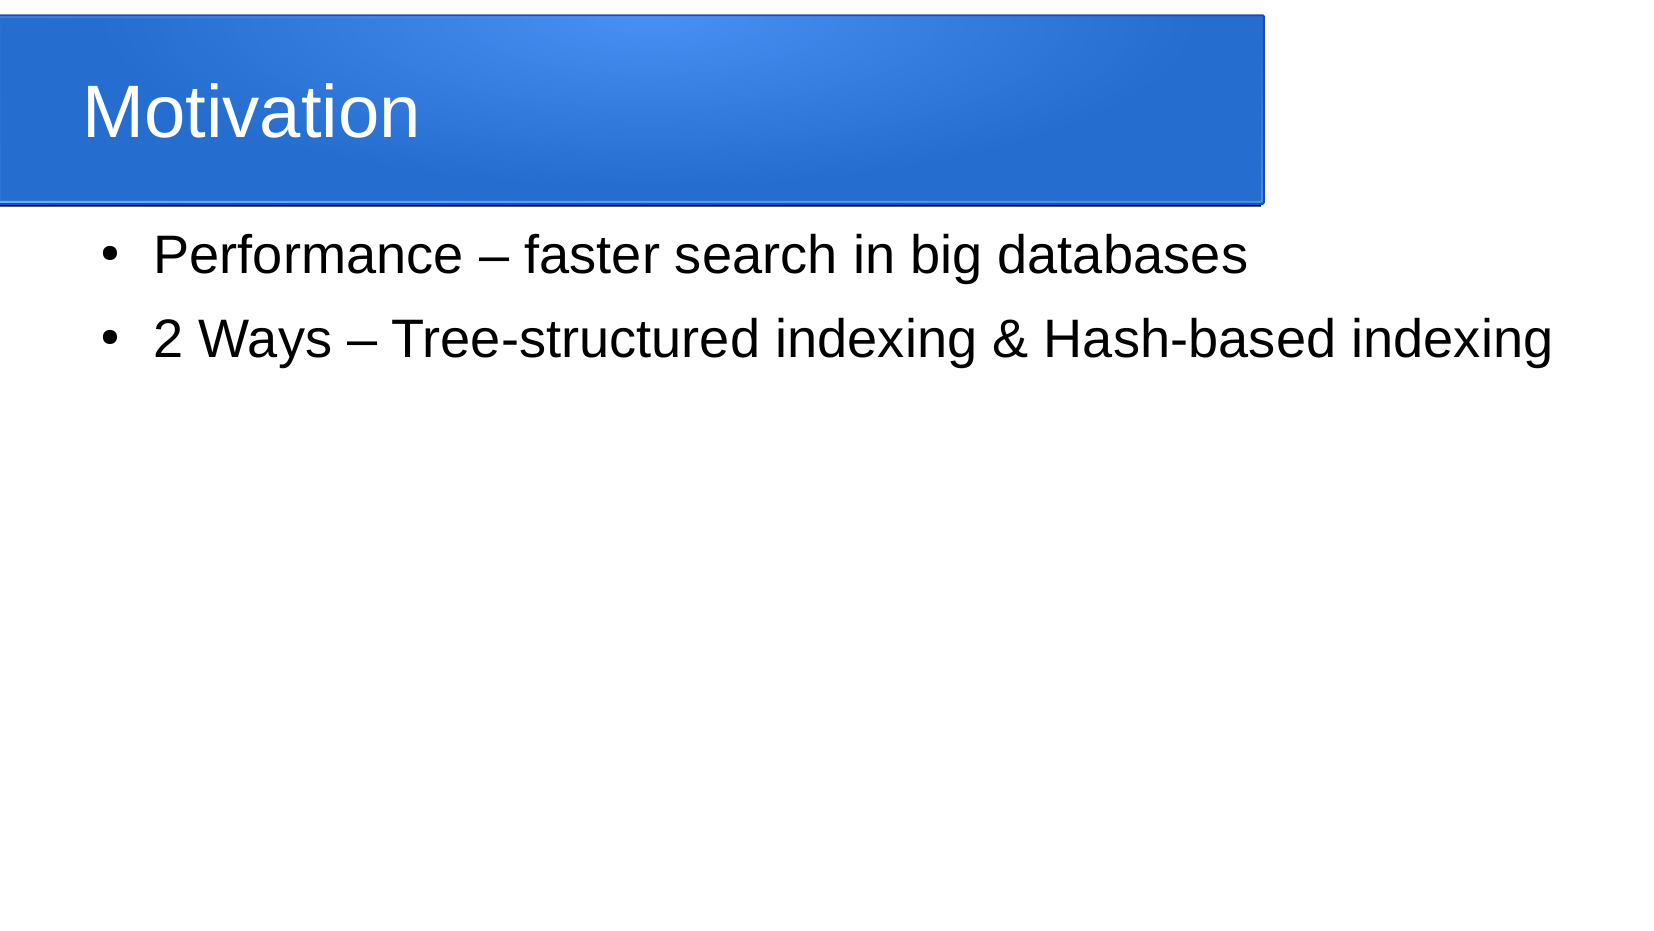

# Motivation
Performance – faster search in big databases
2 Ways – Tree-structured indexing & Hash-based indexing